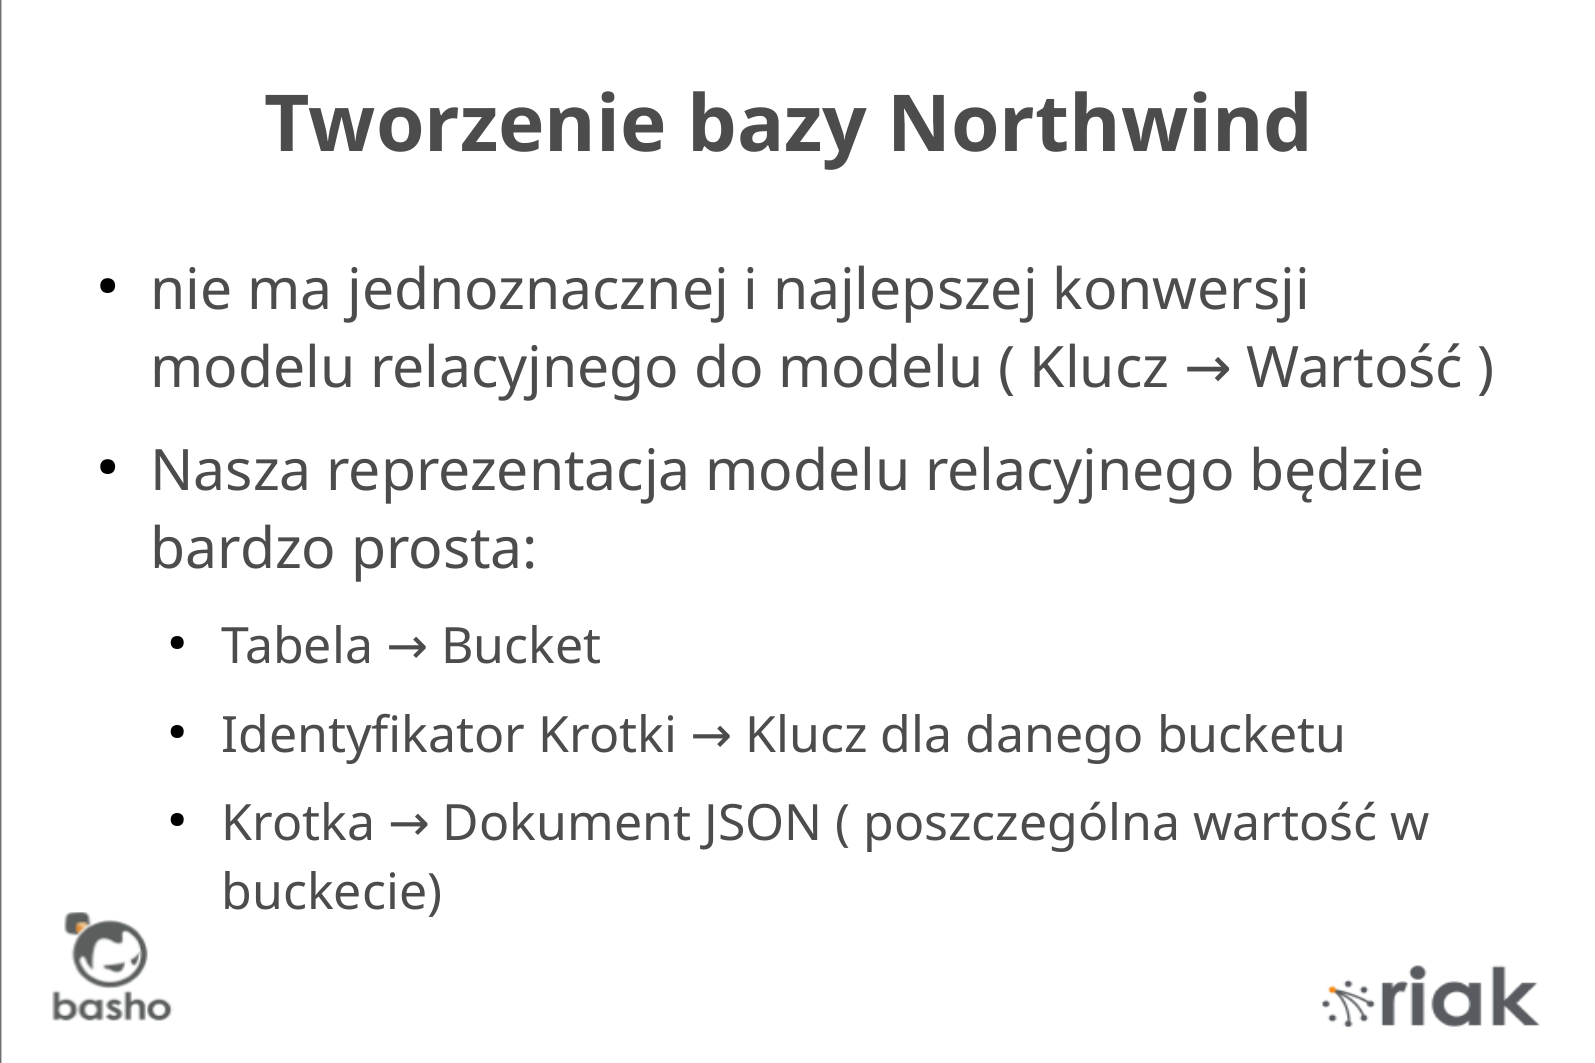

# Tworzenie bazy Northwind
nie ma jednoznacznej i najlepszej konwersji modelu relacyjnego do modelu ( Klucz → Wartość )
Nasza reprezentacja modelu relacyjnego będzie bardzo prosta:
Tabela → Bucket
Identyfikator Krotki → Klucz dla danego bucketu
Krotka → Dokument JSON ( poszczególna wartość w buckecie)
23